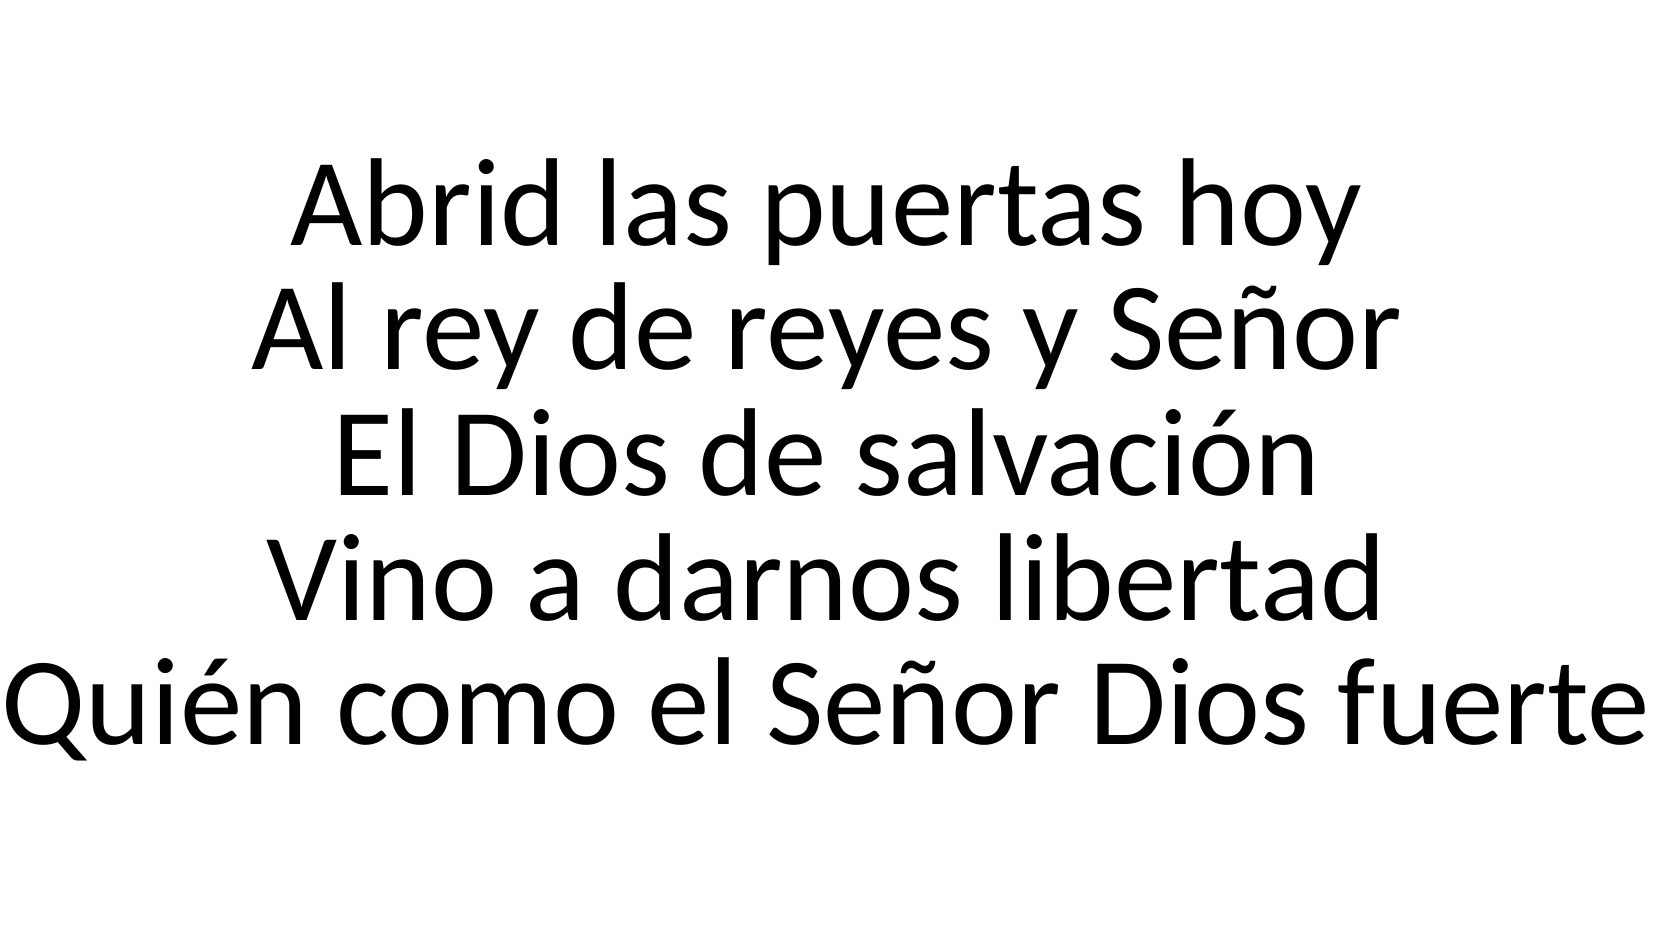

# Abrid las puertas hoy Al rey de reyes y Señor El Dios de salvación Vino a darnos libertad Quién como el Señor Dios fuerte